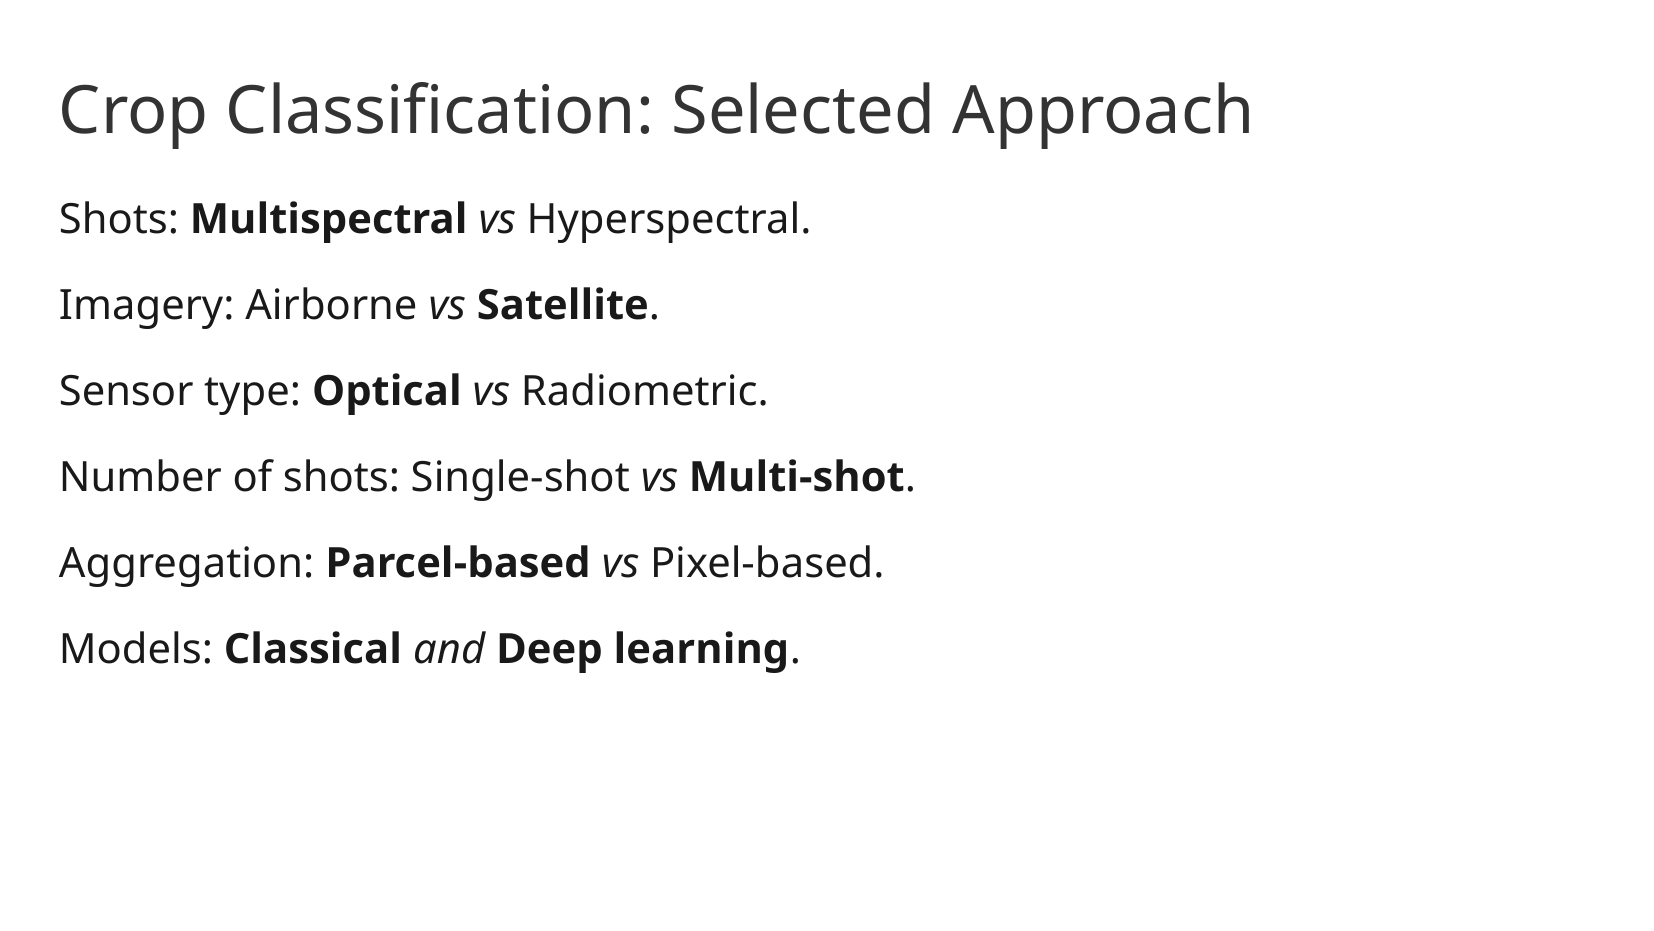

# Crop Classification: Selected Approach
Shots: Multispectral vs Hyperspectral.
Imagery: Airborne vs Satellite.
Sensor type: Optical vs Radiometric.
Number of shots: Single-shot vs Multi-shot.
Aggregation: Parcel-based vs Pixel-based.
Models: Classical and Deep learning.